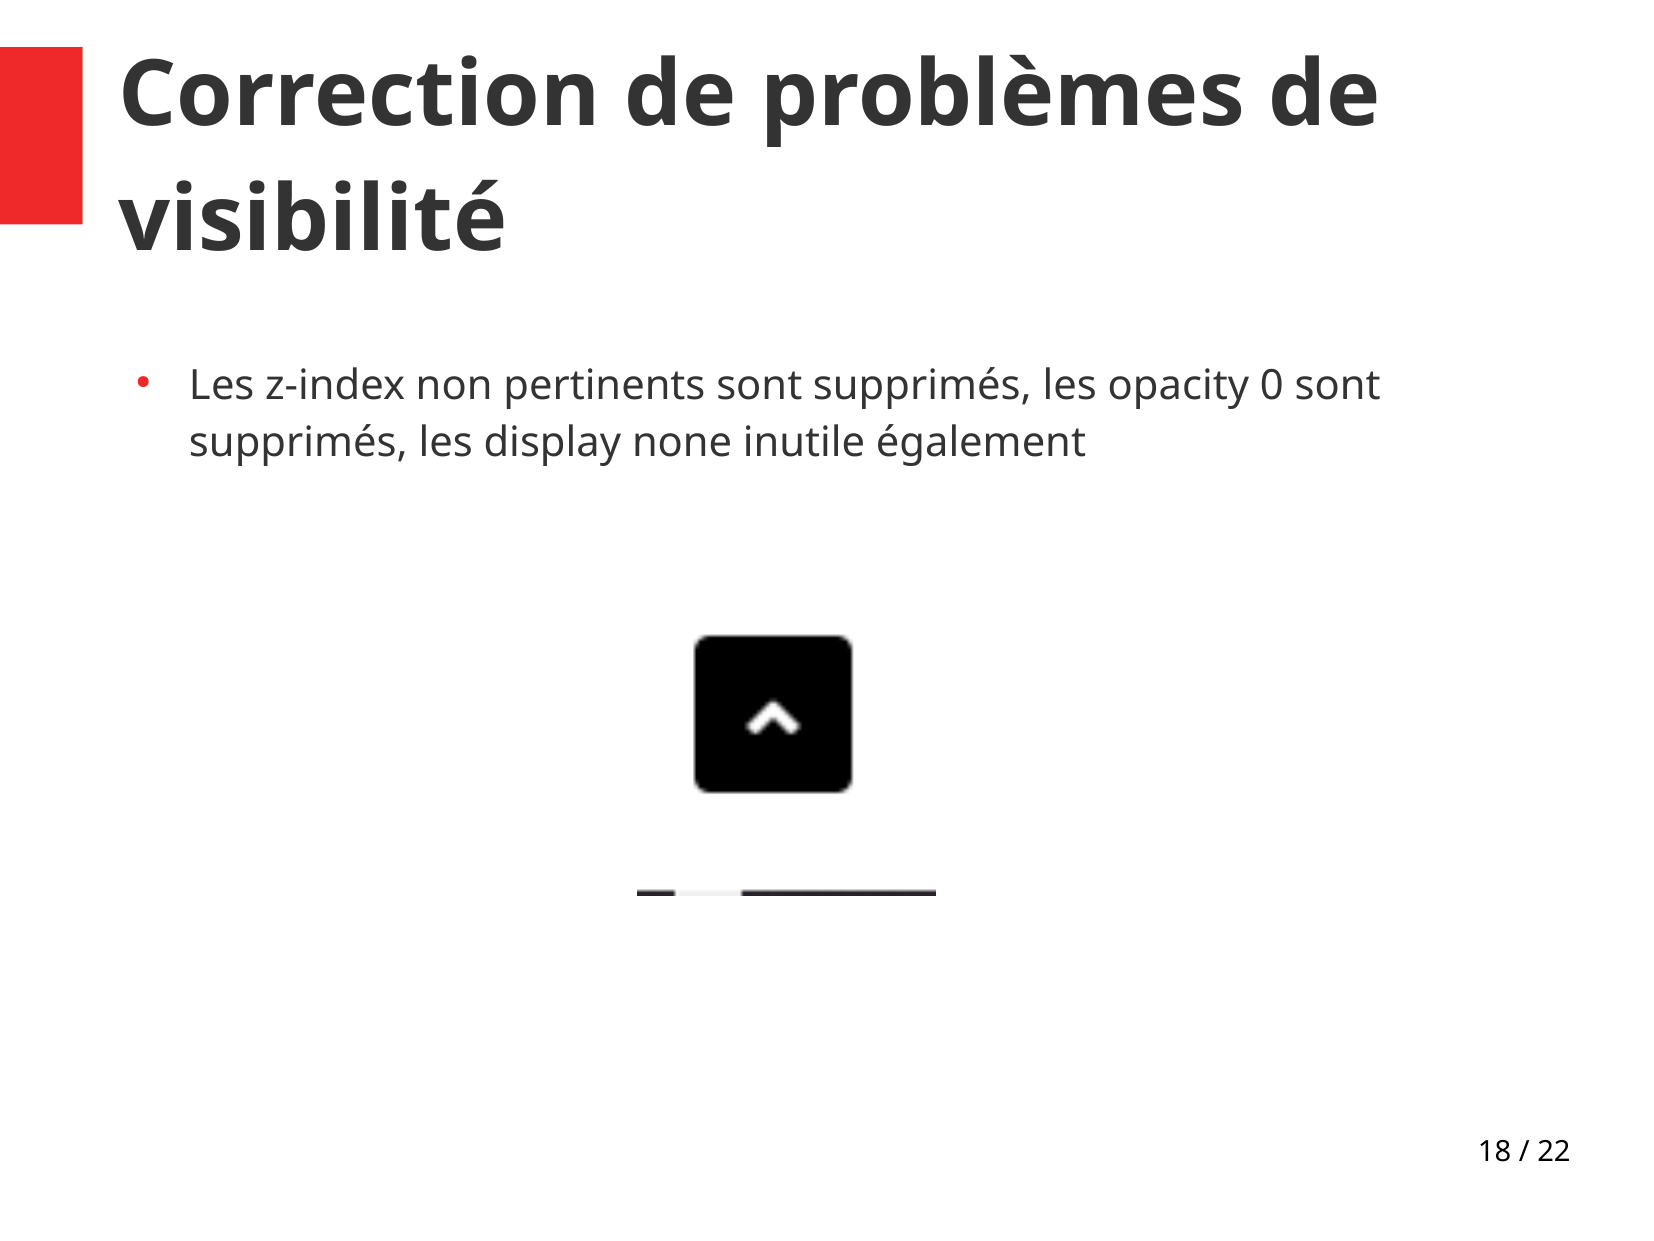

# Correction de problèmes de visibilité
Les z-index non pertinents sont supprimés, les opacity 0 sont supprimés, les display none inutile également
18